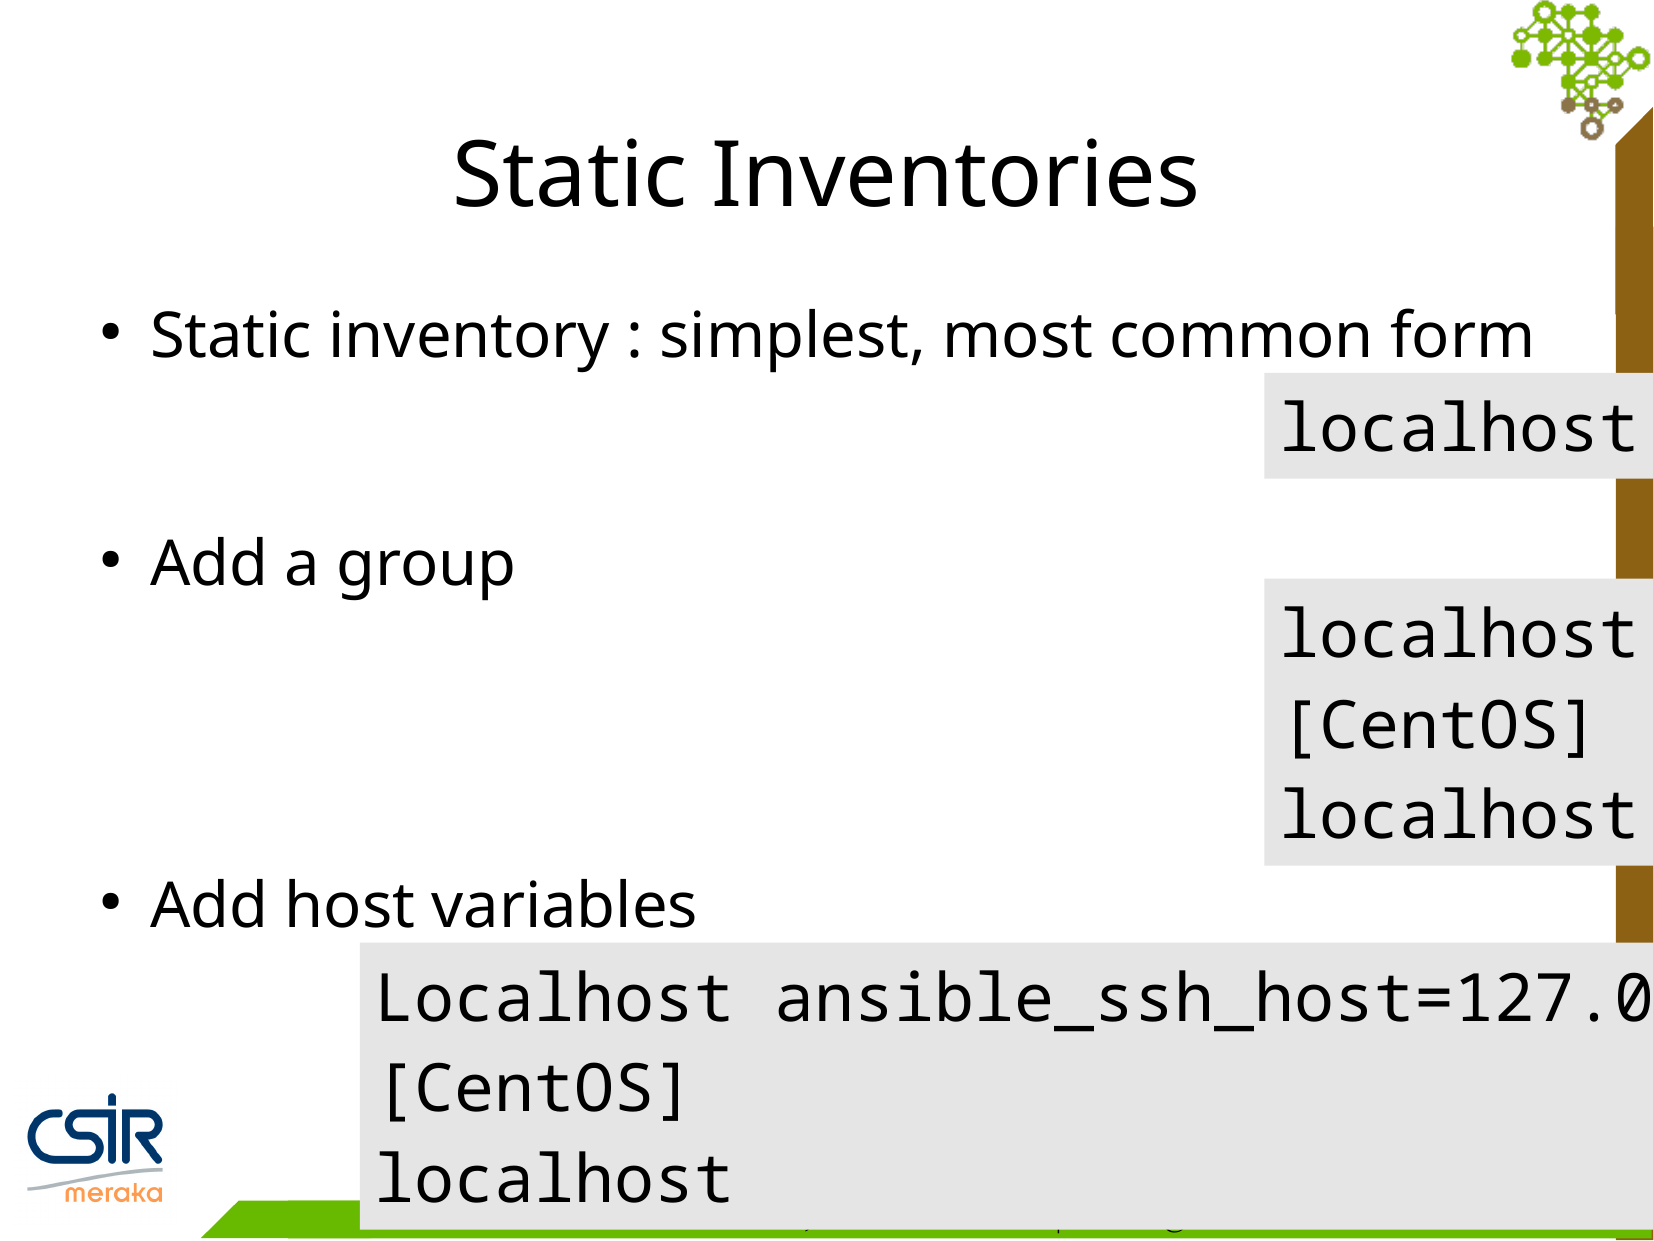

# Static Inventories
Static inventory : simplest, most common form
Add a group
Add host variables
localhost
localhost
[CentOS]
localhost
Localhost ansible_ssh_host=127.0.0.1
[CentOS]
localhost
4